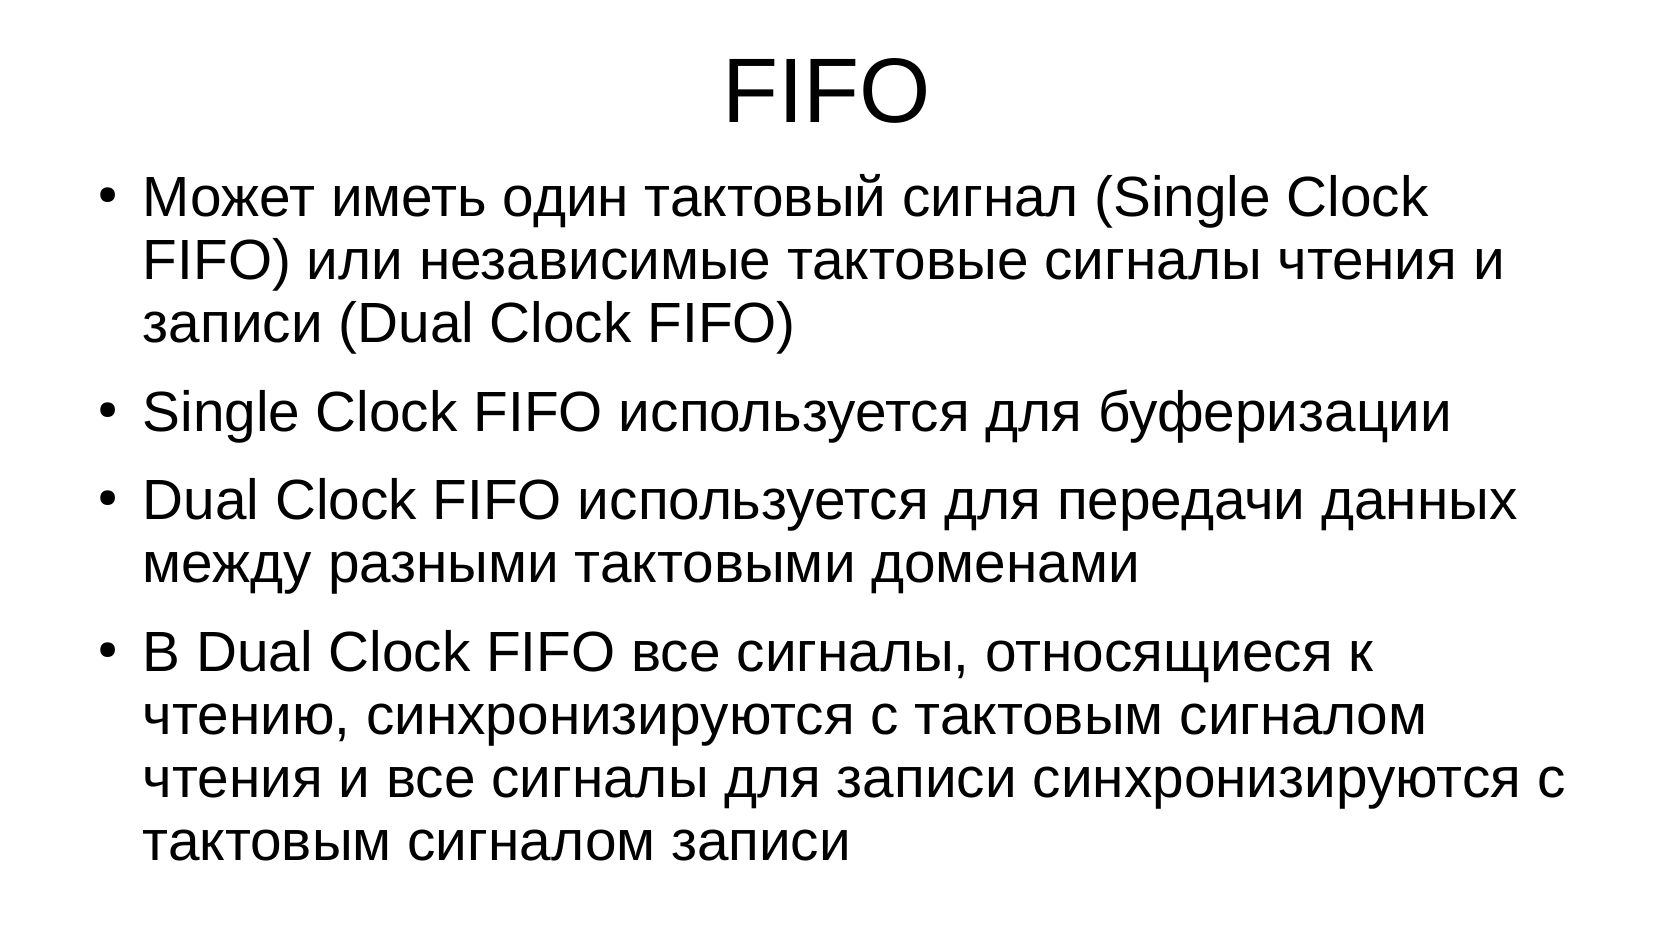

# FIFO
Может иметь один тактовый сигнал (Single Clock FIFO) или независимые тактовые сигналы чтения и записи (Dual Clock FIFO)
Single Clock FIFO используется для буферизации
Dual Clock FIFO используется для передачи данных между разными тактовыми доменами
В Dual Clock FIFO все сигналы, относящиеся к чтению, синхронизируются с тактовым сигналом чтения и все сигналы для записи синхронизируются с тактовым сигналом записи